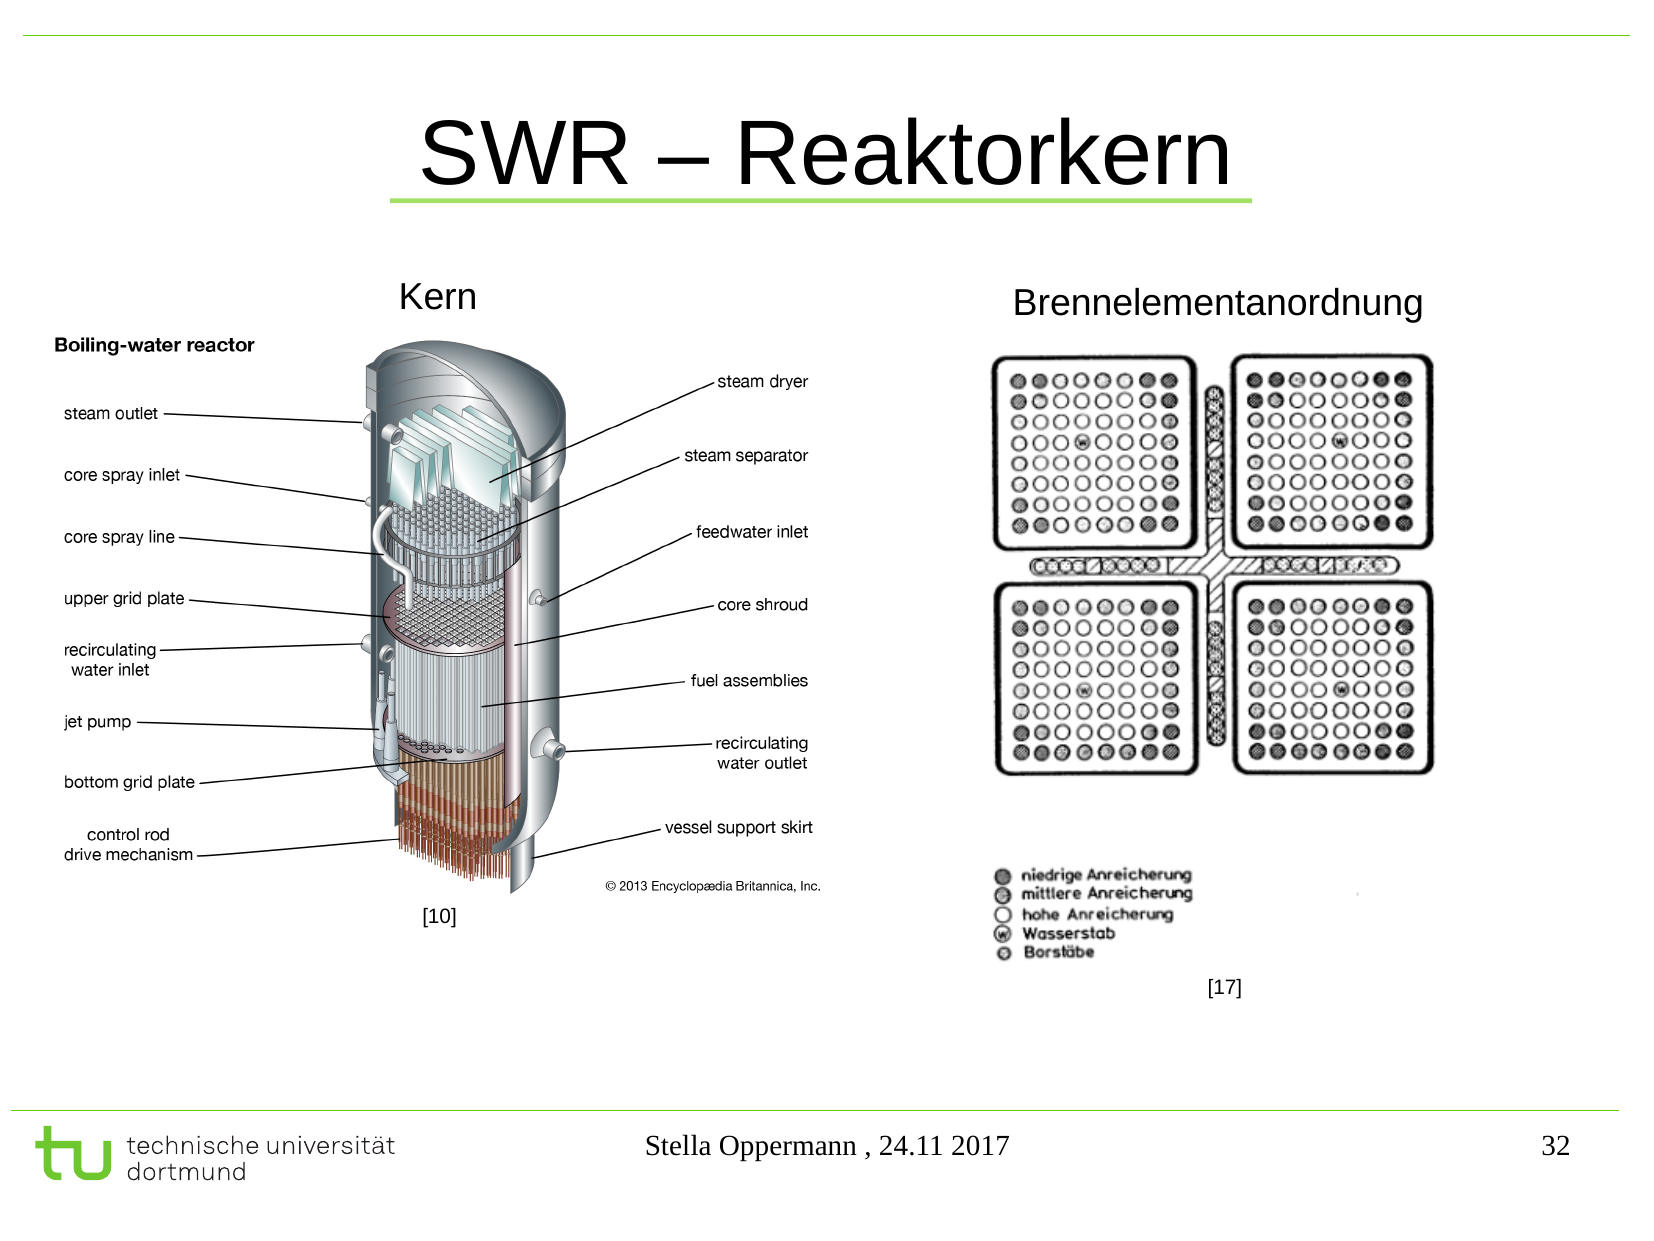

# SWR – Reaktorkern
Kern
Brennelementanordnung
[10]
[17]
Stella Oppermann , 24.11 2017
32